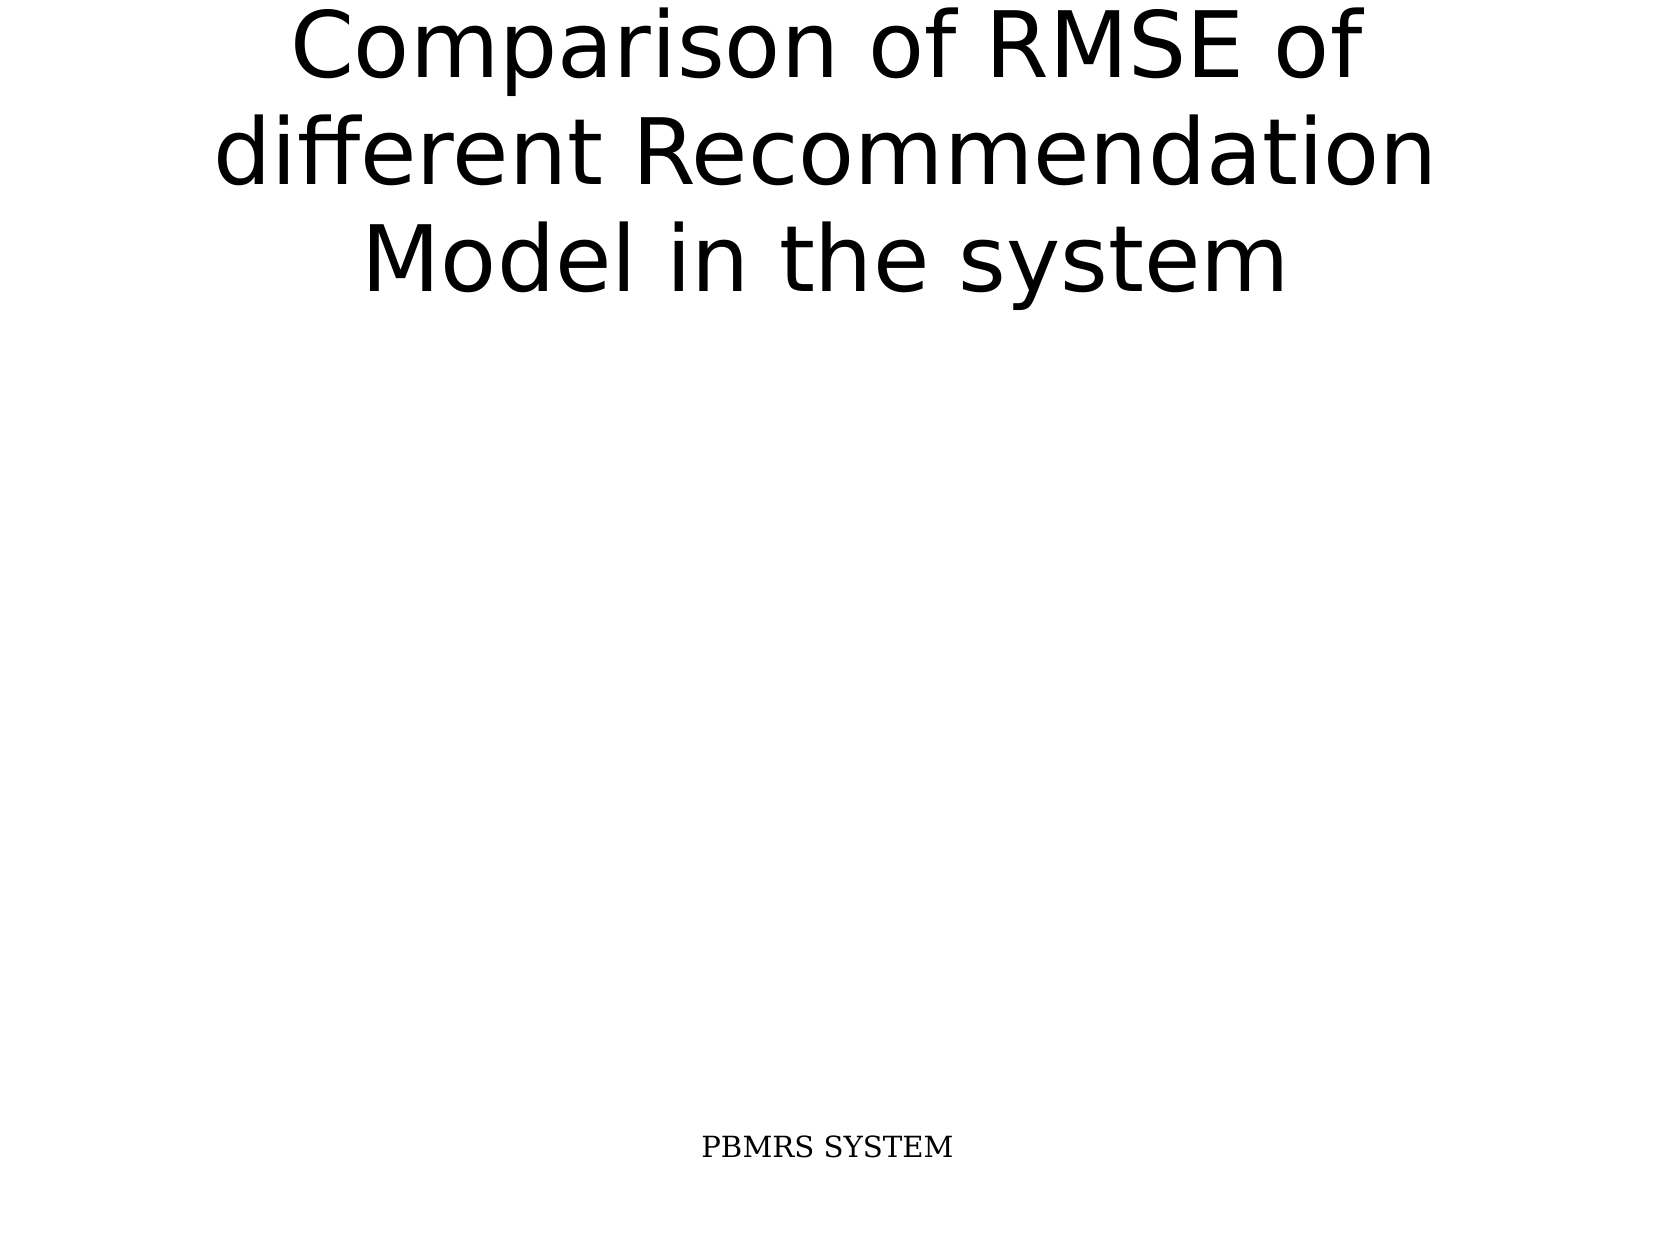

# Comparison of RMSE of different Recommendation Model in the system
PBMRS SYSTEM